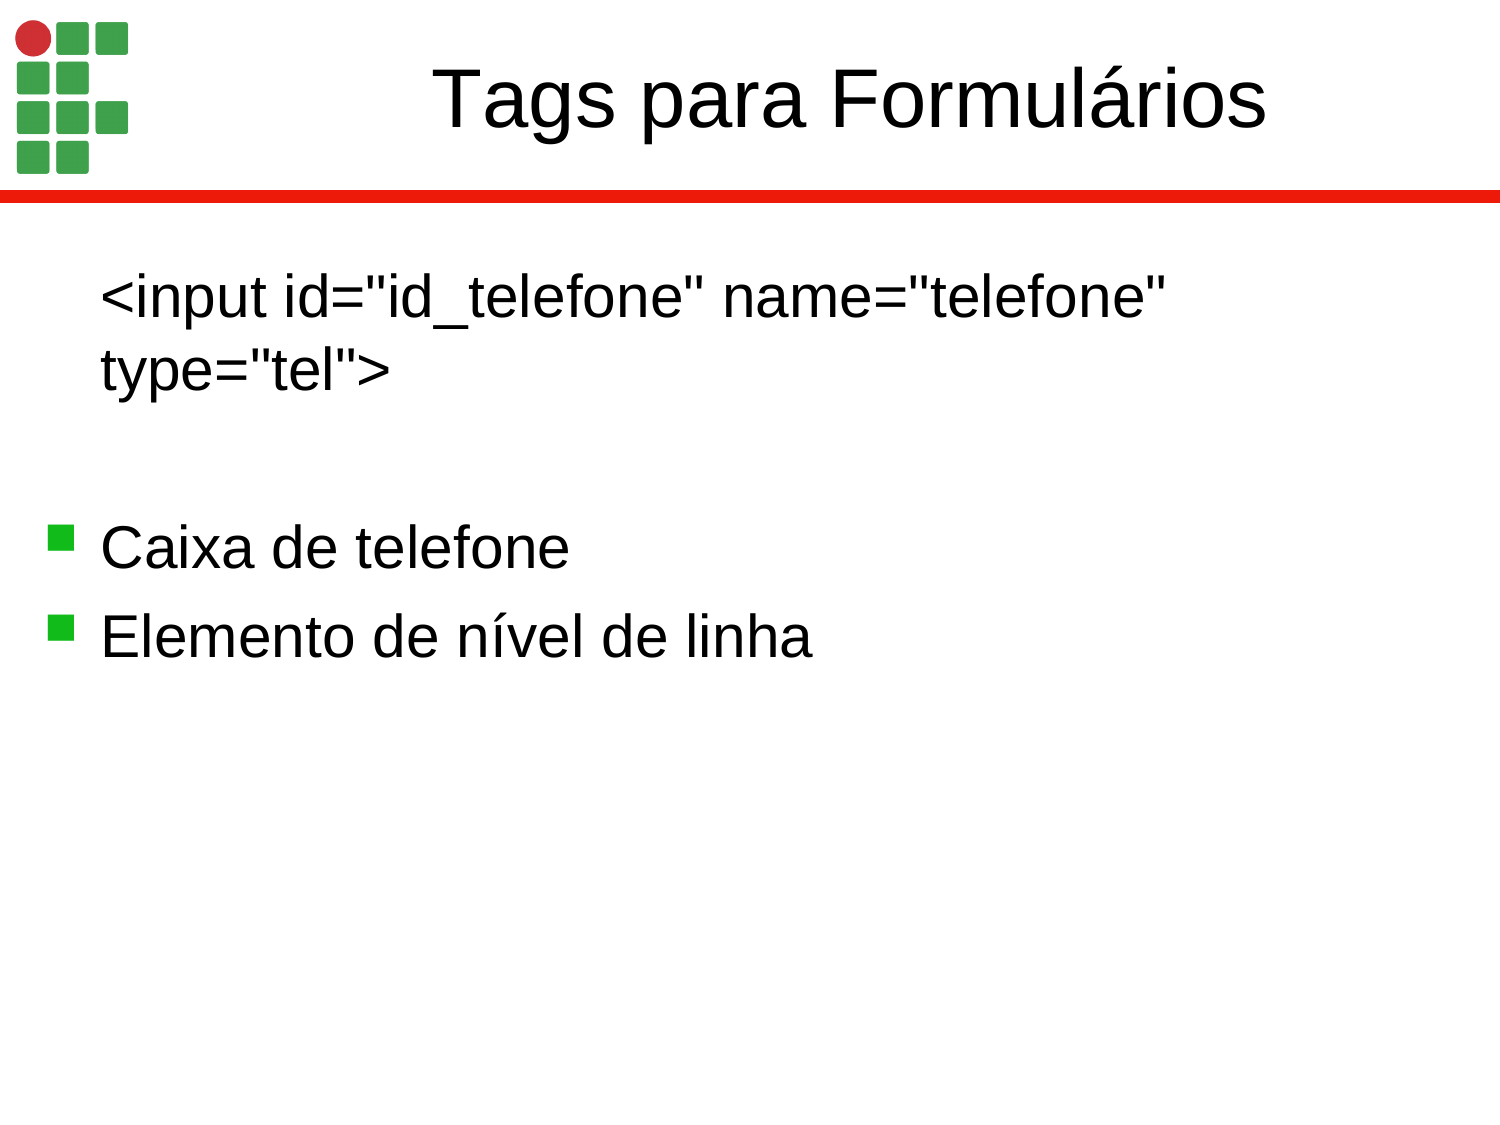

# Tags para Formulários
<input id="id_telefone" name="telefone" type="tel">
Caixa de telefone
Elemento de nível de linha